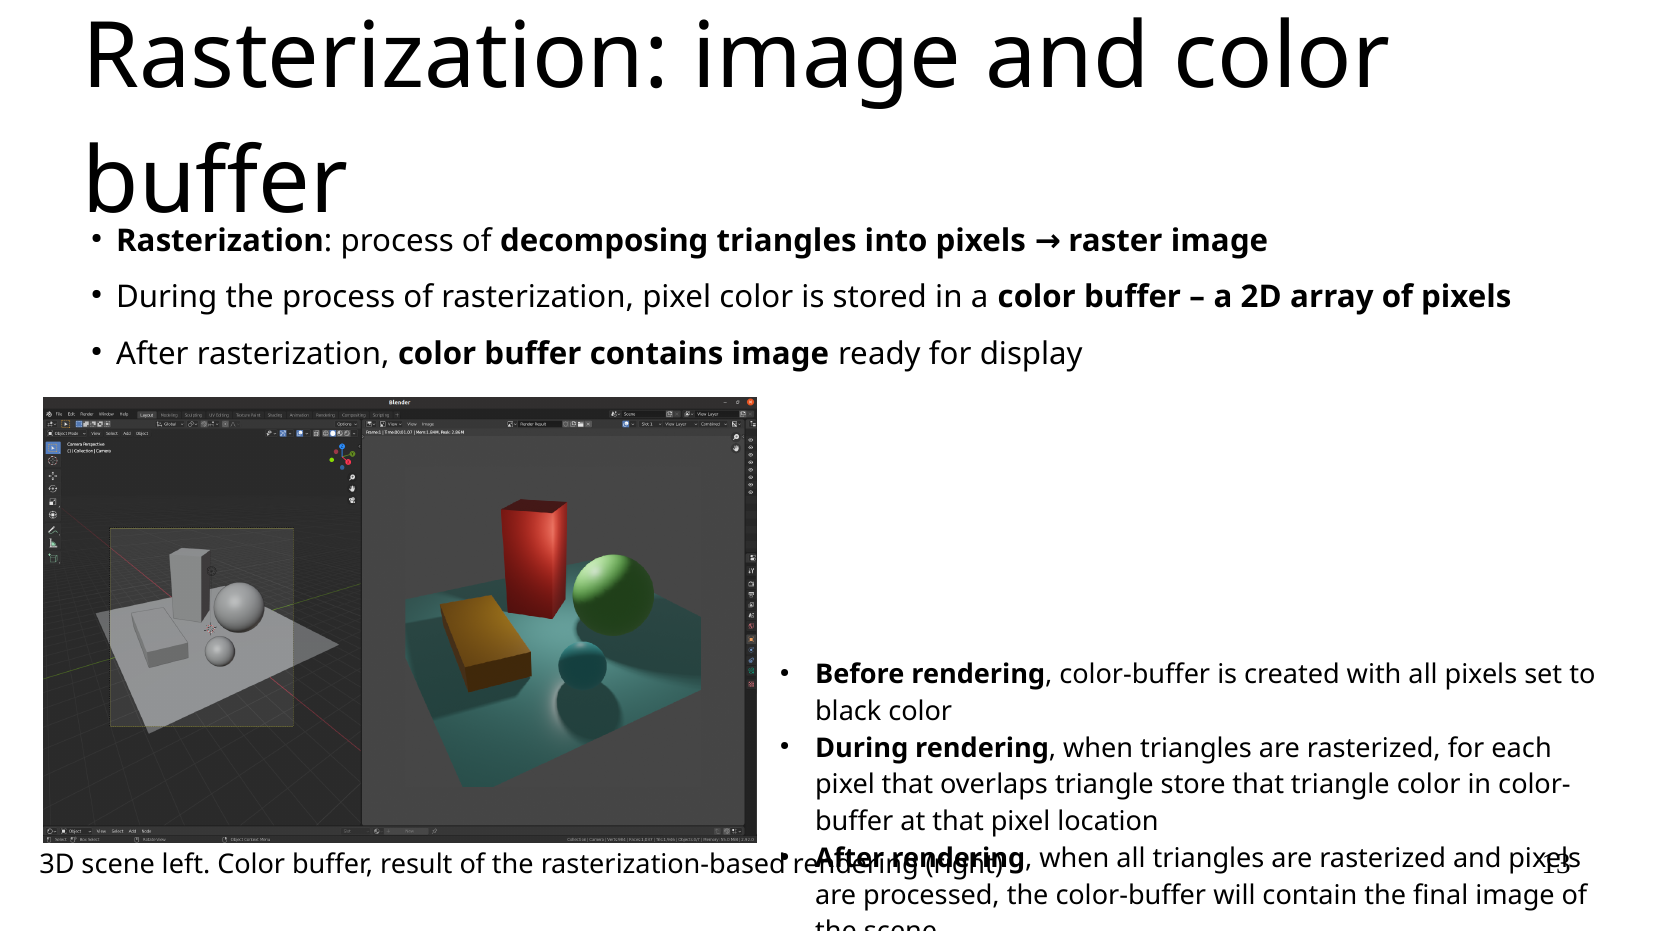

# Rasterization: image and color buffer
Rasterization: process of decomposing triangles into pixels → raster image
During the process of rasterization, pixel color is stored in a color buffer – a 2D array of pixels
After rasterization, color buffer contains image ready for display
Before rendering, color-buffer is created with all pixels set to black color
During rendering, when triangles are rasterized, for each pixel that overlaps triangle store that triangle color in color-buffer at that pixel location
After rendering, when all triangles are rasterized and pixels are processed, the color-buffer will contain the final image of the scene
3D scene left. Color buffer, result of the rasterization-based rendering (right)
13